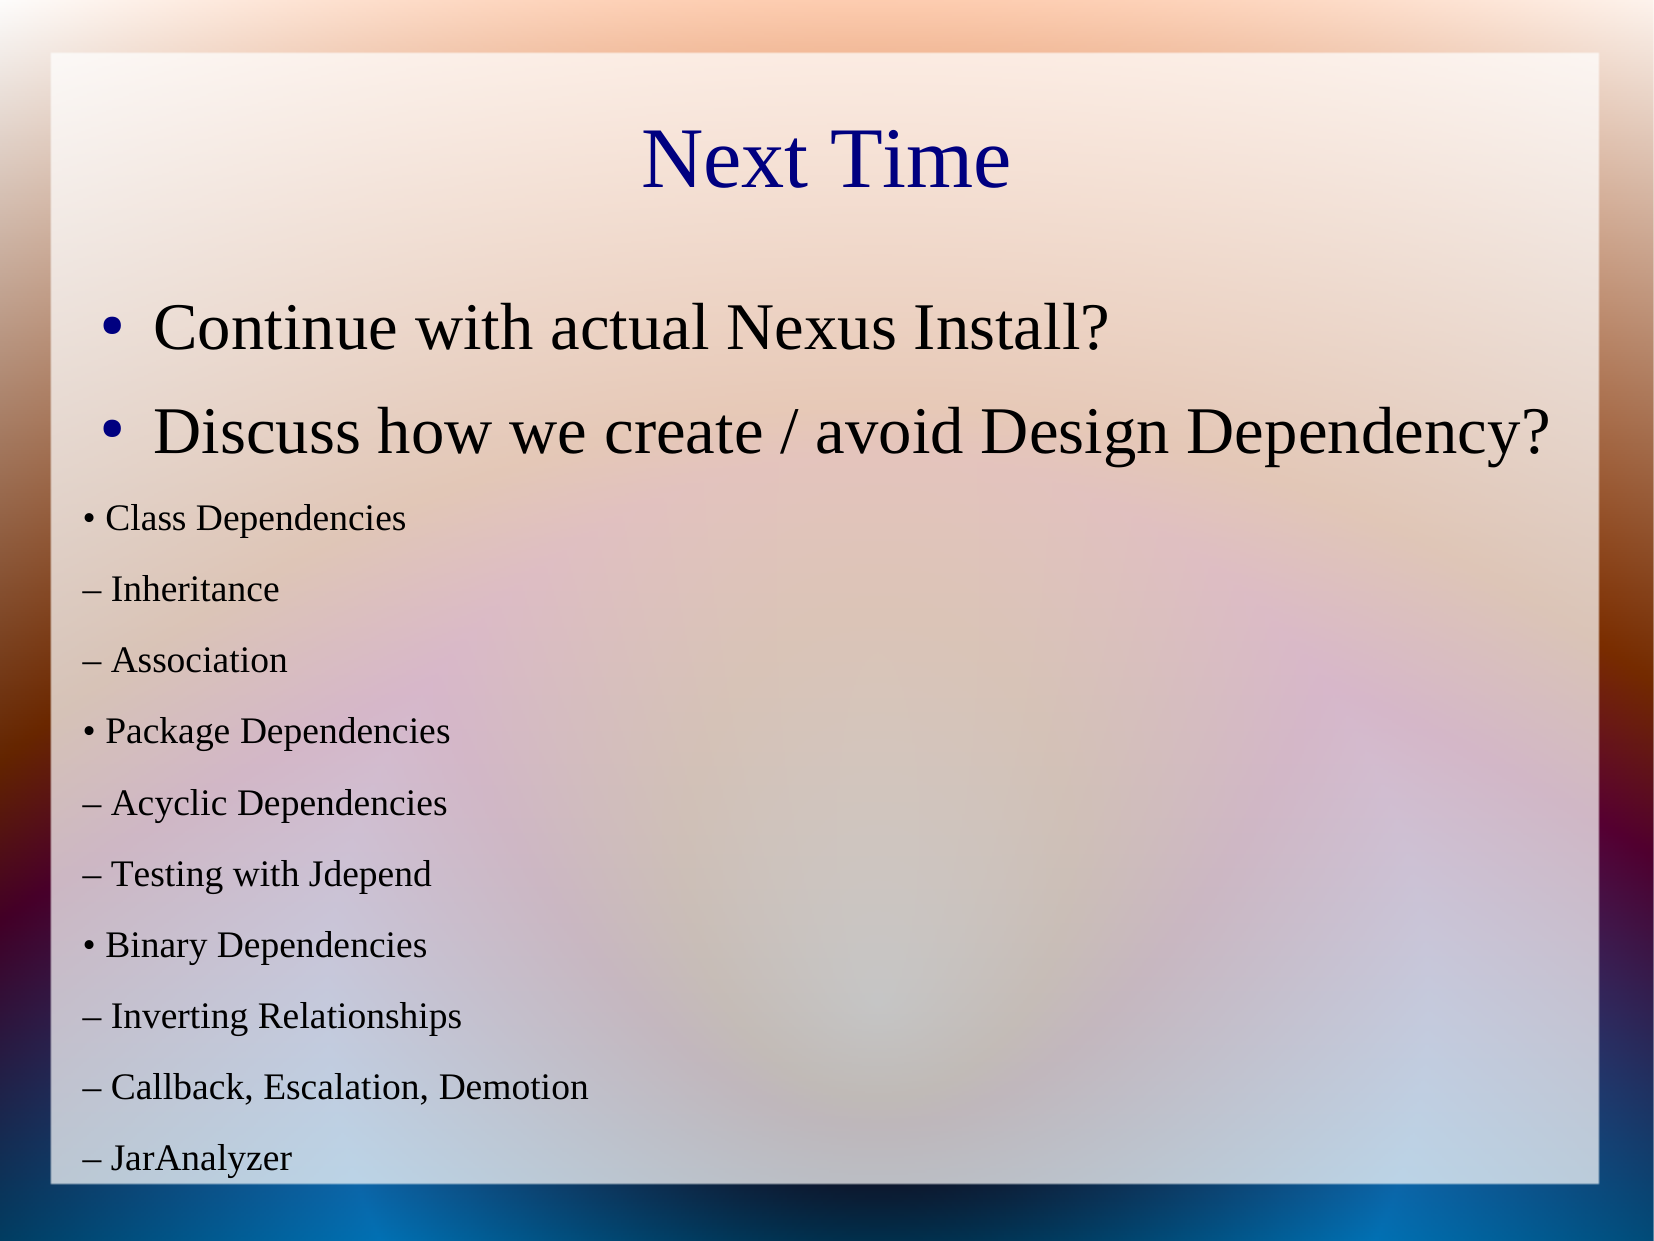

# Next Time
Continue with actual Nexus Install?
Discuss how we create / avoid Design Dependency?
• Class Dependencies
– Inheritance
– Association
• Package Dependencies
– Acyclic Dependencies
– Testing with Jdepend
• Binary Dependencies
– Inverting Relationships
– Callback, Escalation, Demotion
– JarAnalyzer